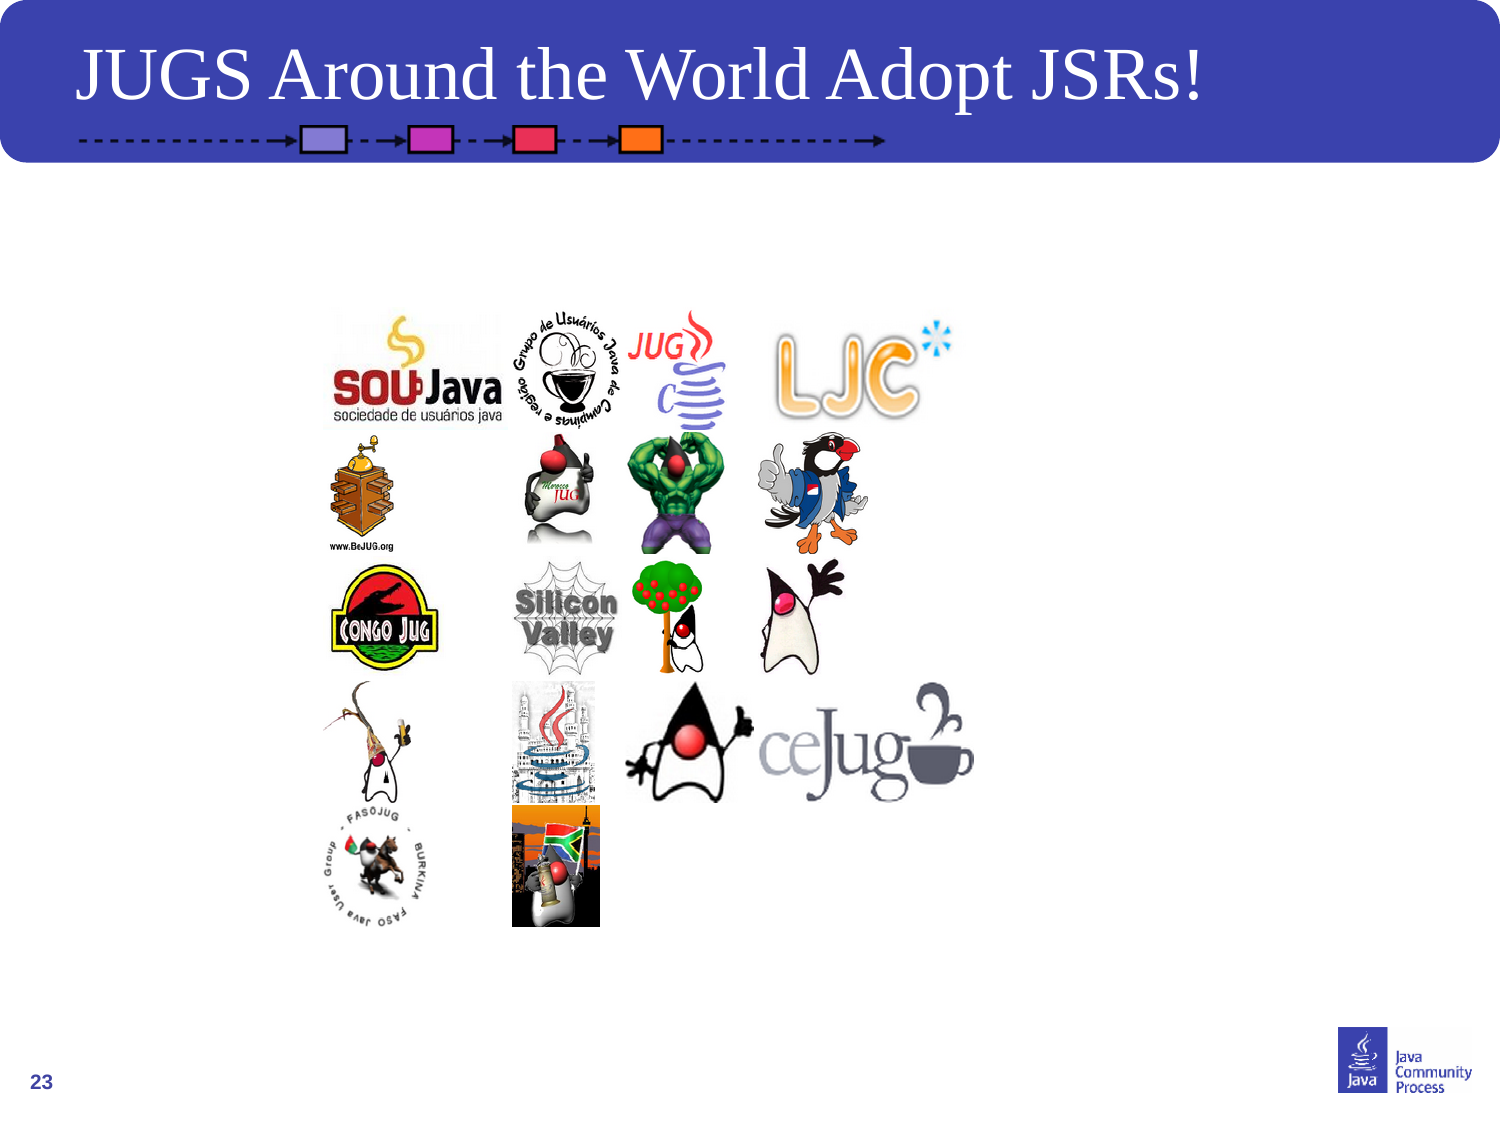

# JUGS Around the World Adopt JSRs!